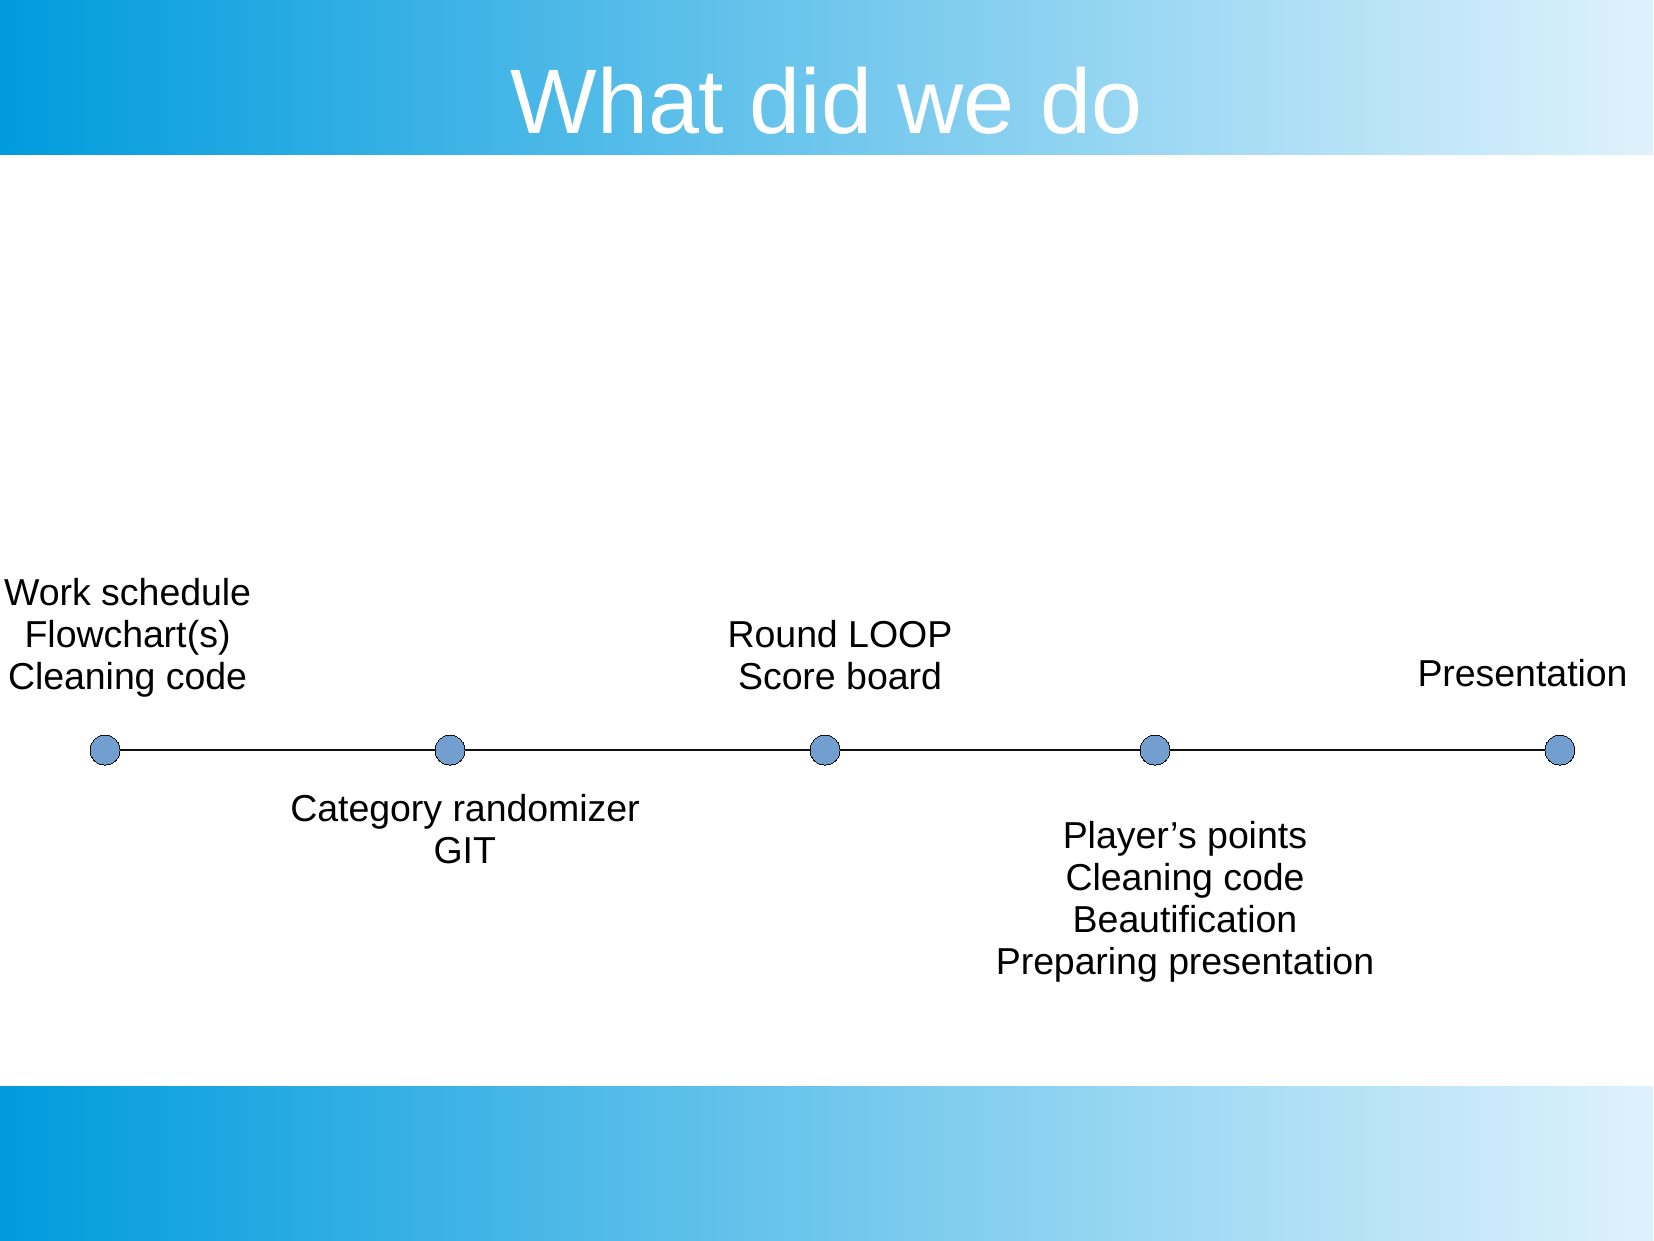

# What did we do
Work schedule
Flowchart(s)
Cleaning code
Round LOOP
Score board
Presentation
Category randomizer
GIT
Player’s points
Cleaning code
Beautification
Preparing presentation